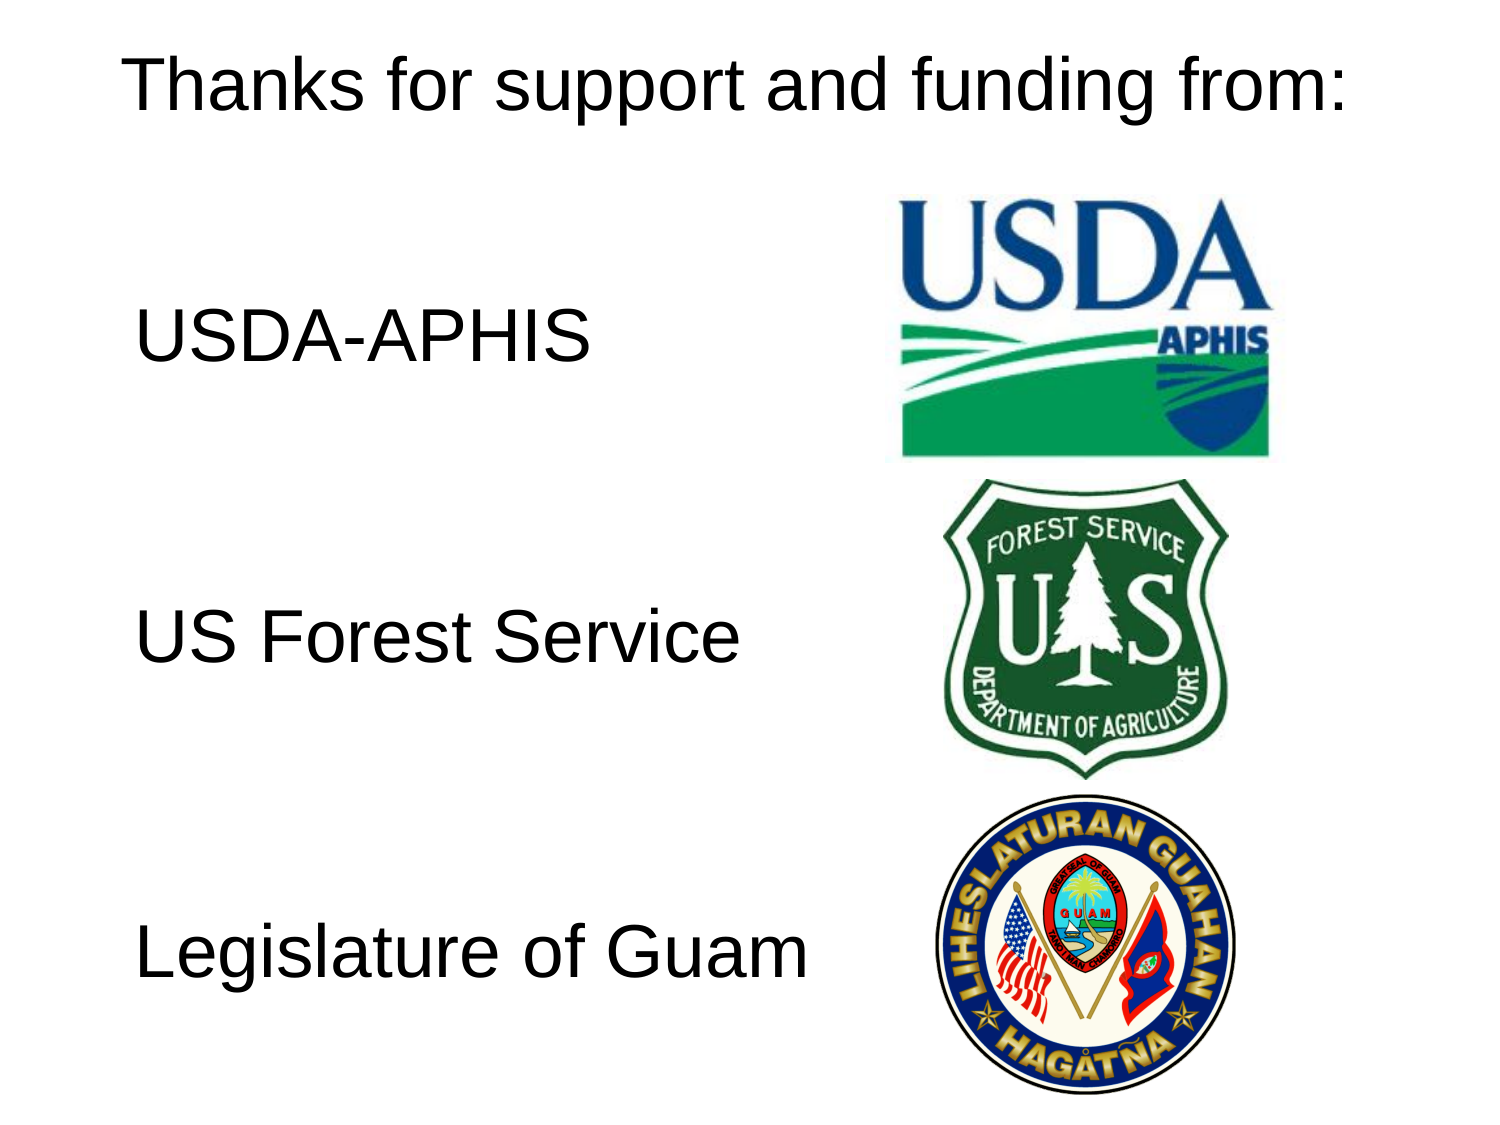

Thanks for support and funding from:
USDA-APHIS
US Forest Service
Legislature of Guam